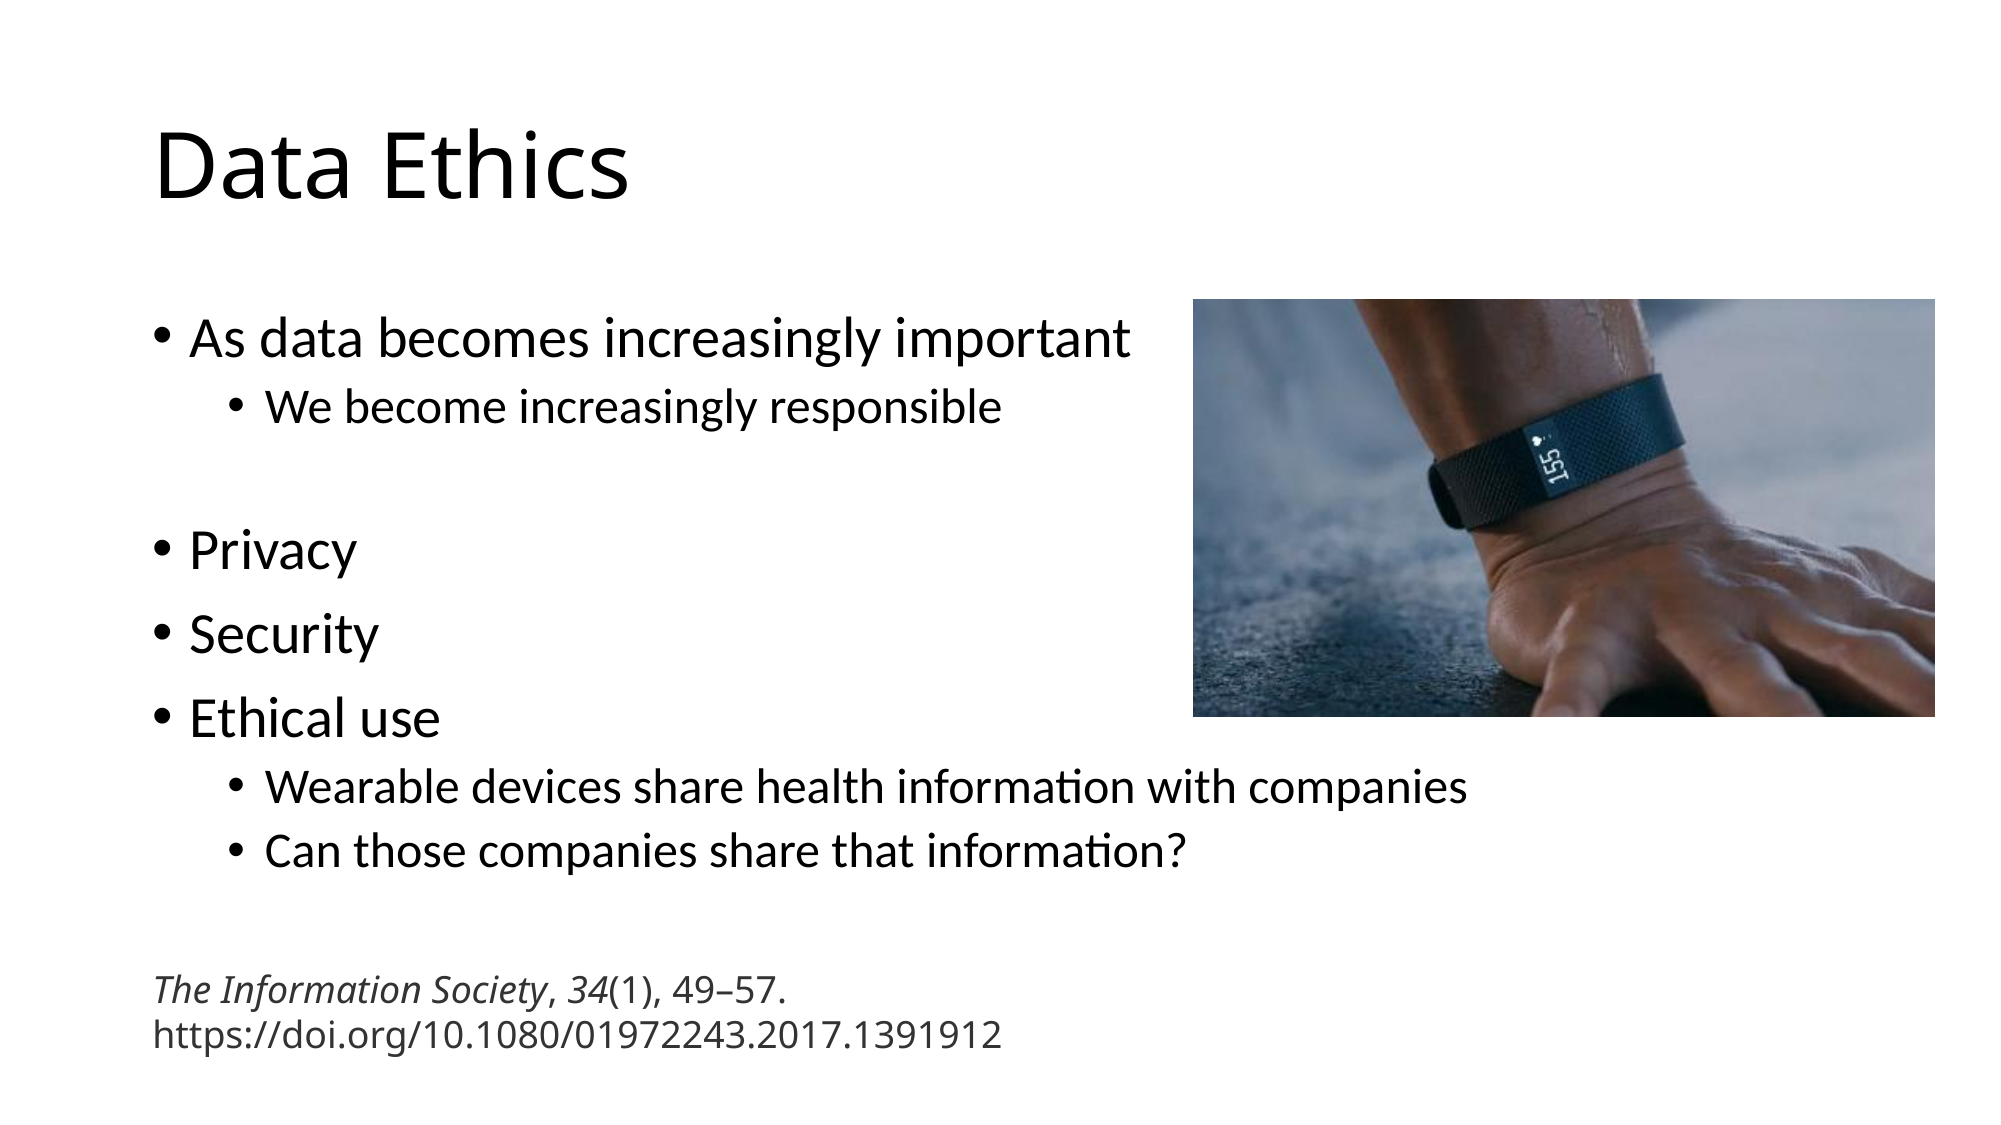

# Data Ethics
As data becomes increasingly important
We become increasingly responsible
Privacy
Security
Ethical use
Wearable devices share health information with companies
Can those companies share that information?
The Information Society, 34(1), 49–57. https://doi.org/10.1080/01972243.2017.1391912